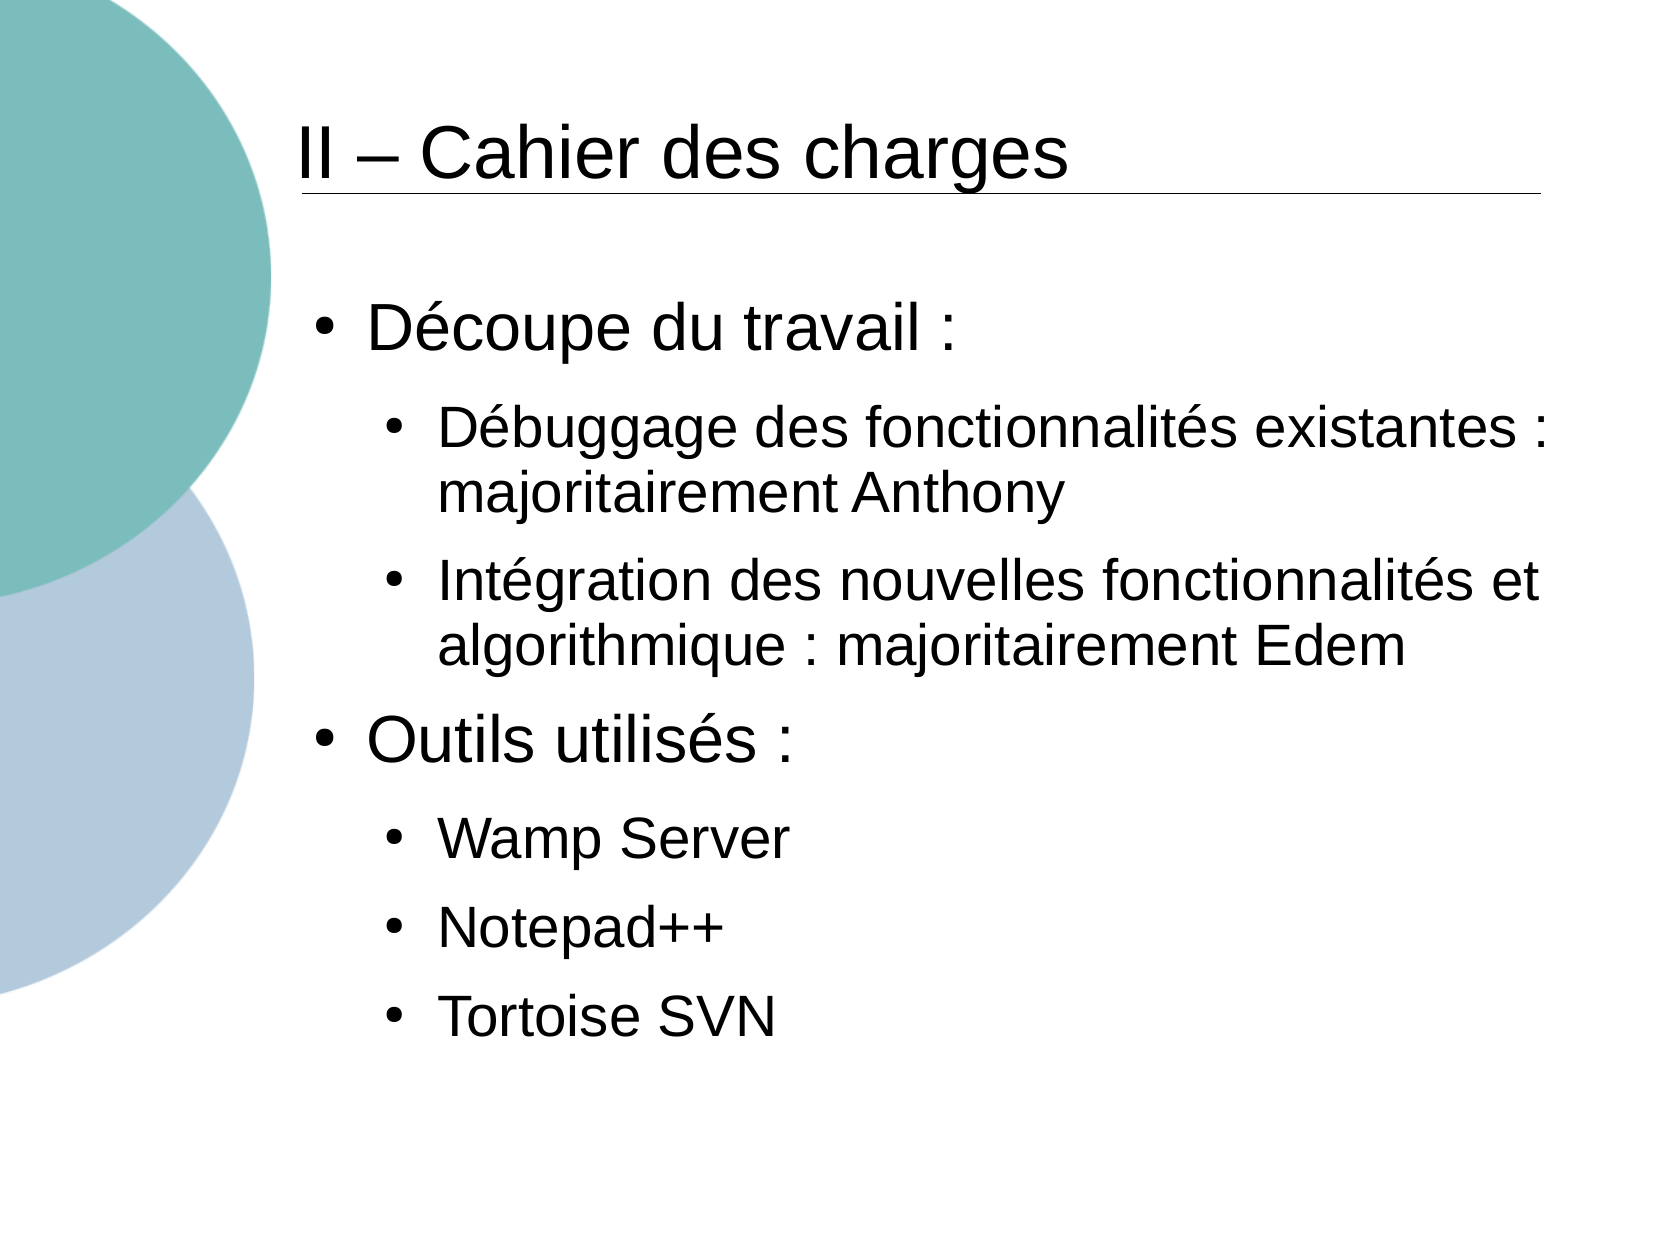

# II – Cahier des charges
| |
| --- |
Découpe du travail :
Débuggage des fonctionnalités existantes : majoritairement Anthony
Intégration des nouvelles fonctionnalités et algorithmique : majoritairement Edem
Outils utilisés :
Wamp Server
Notepad++
Tortoise SVN